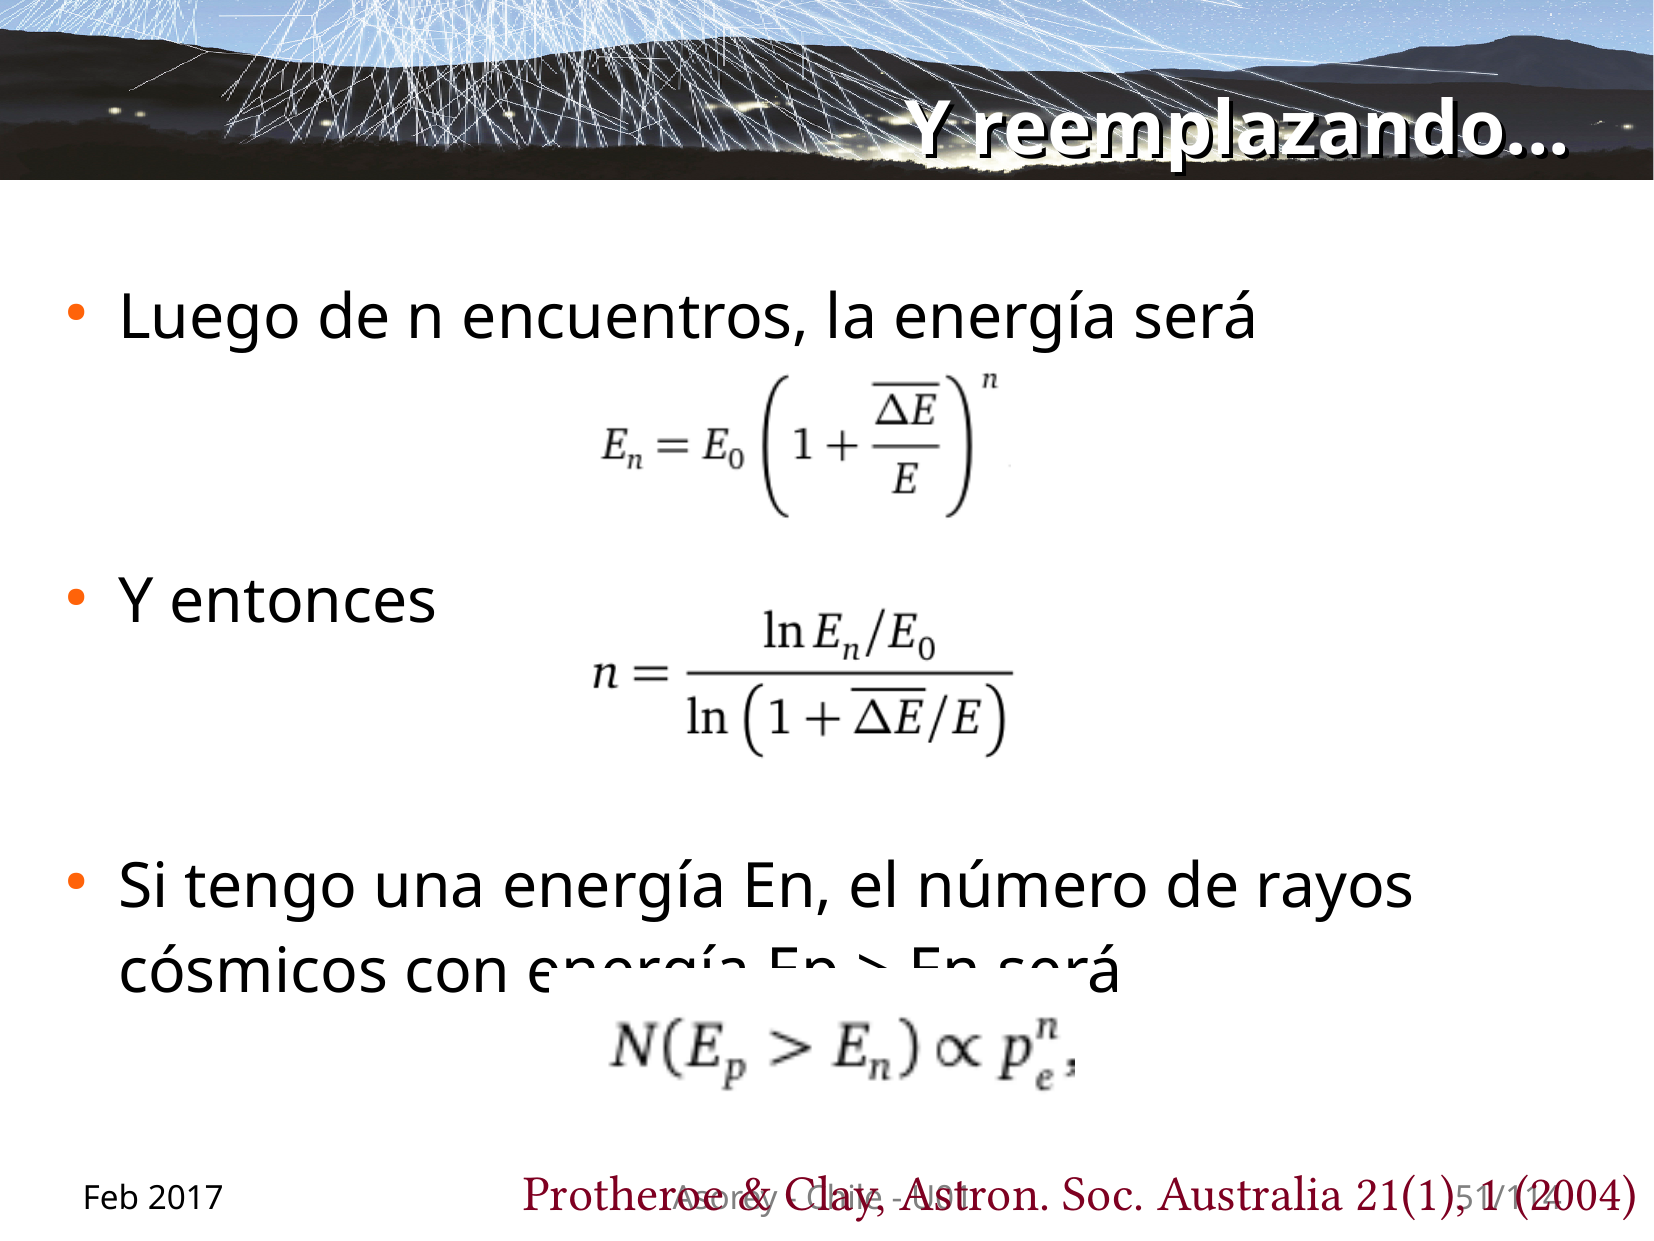

# Y reemplazando...
Luego de n encuentros, la energía será
Y entonces
Si tengo una energía En, el número de rayos cósmicos con energía Ep > En será
Protheroe & Clay, Astron. Soc. Australia 21(1), 1 (2004)
Feb 2017
Asorey - Chile - U01
51